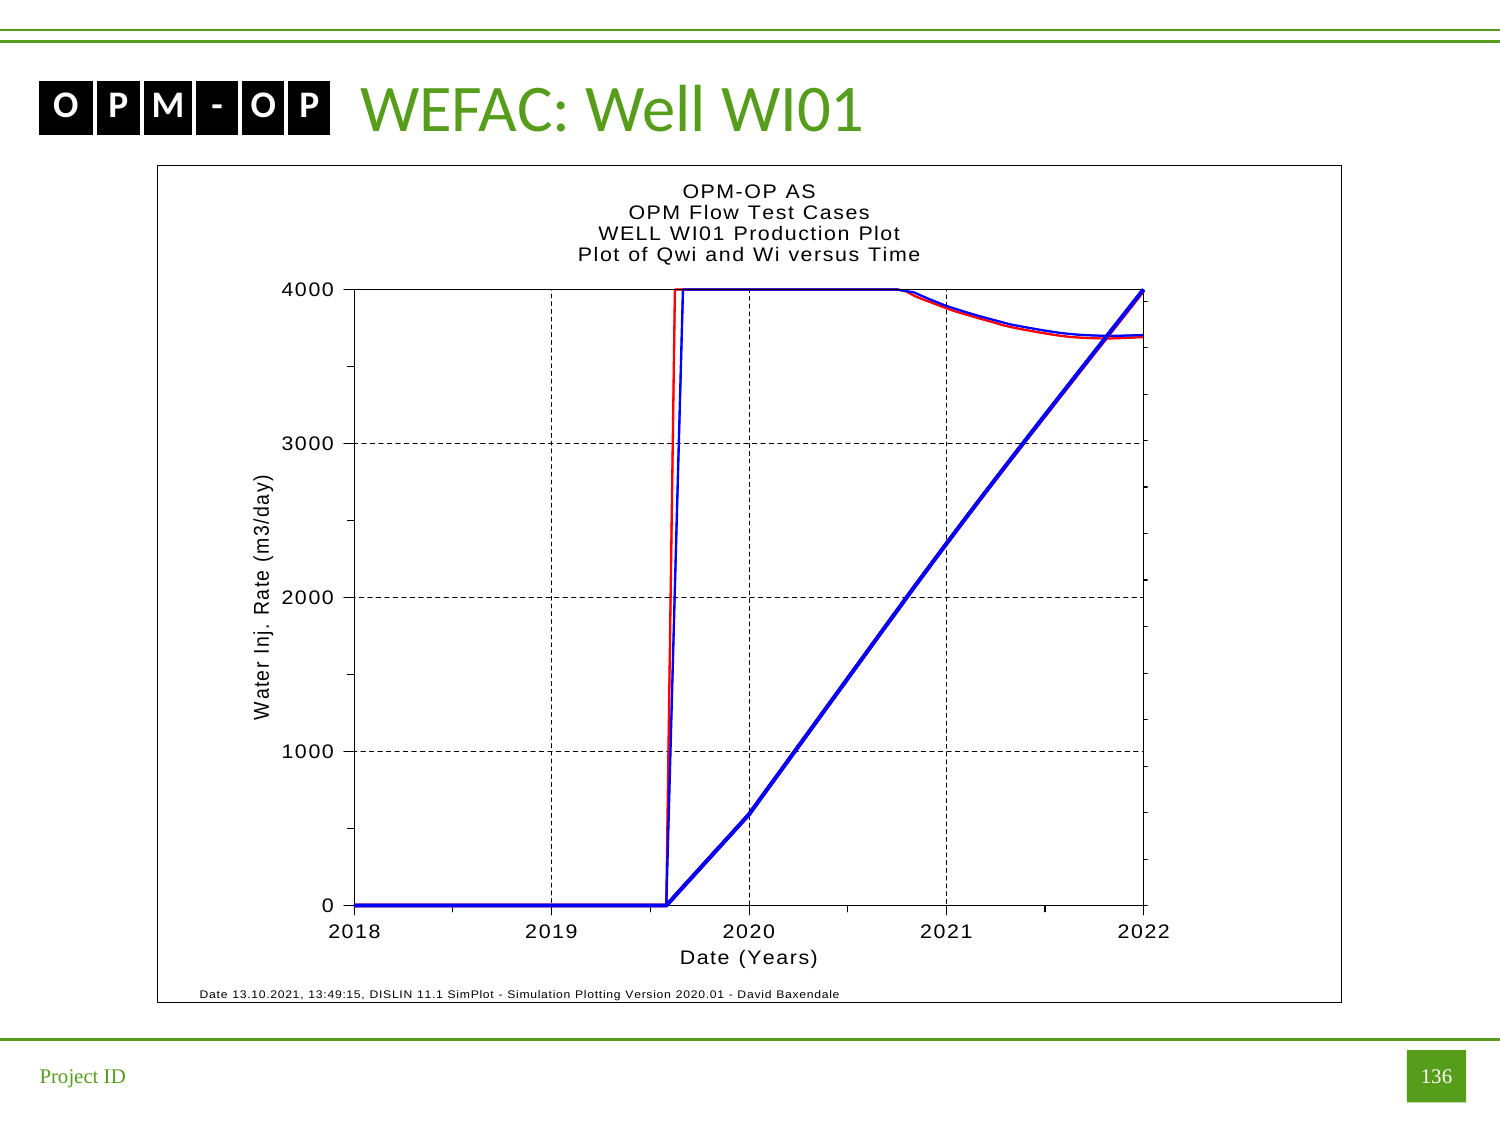

# WEFAC: well WI01
Project ID
136